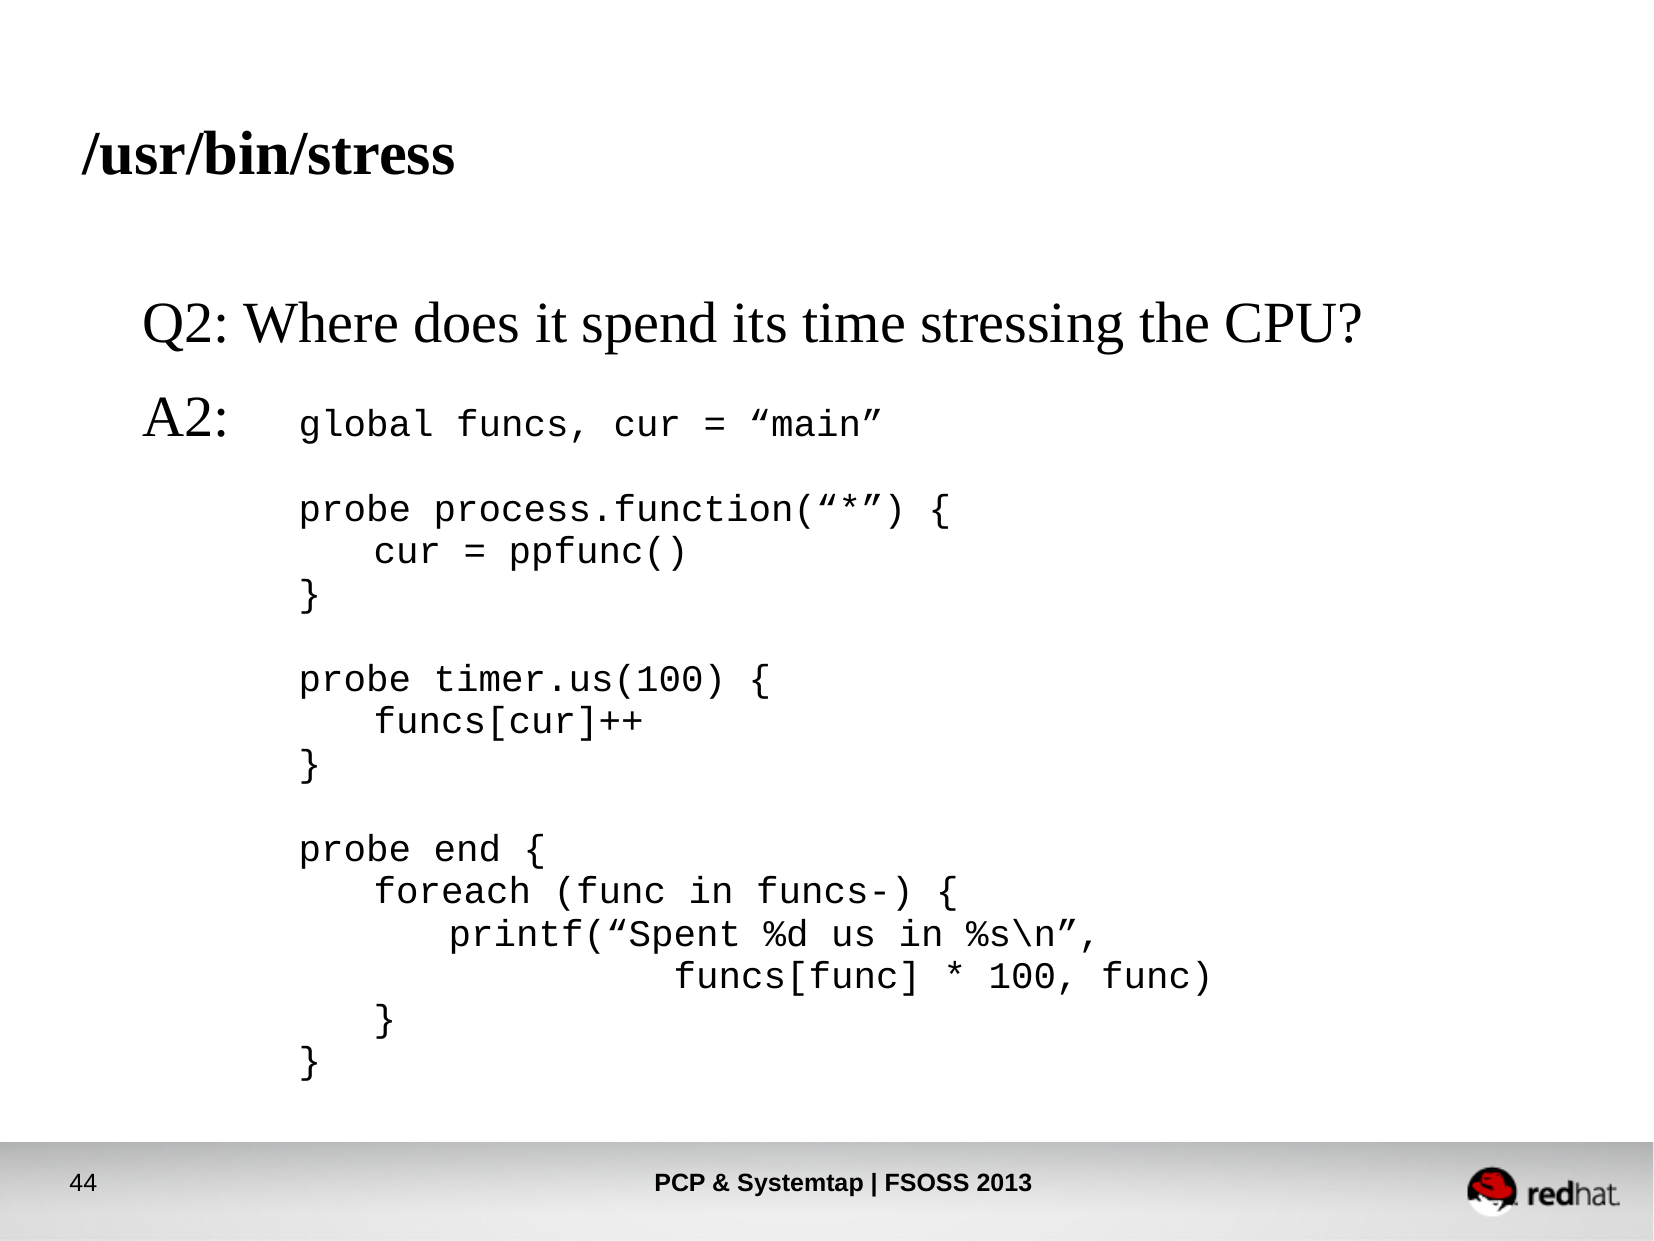

# /usr/bin/stress
Q2: Where does it spend its time stressing the CPU?
A2:
global funcs, cur = “main”
probe process.function(“*”) {
	cur = ppfunc()
}
probe timer.us(100) {
	funcs[cur]++
}
probe end {
	foreach (func in funcs-) {
		printf(“Spent %d us in %s\n”,
					funcs[func] * 100, func)
	}
}